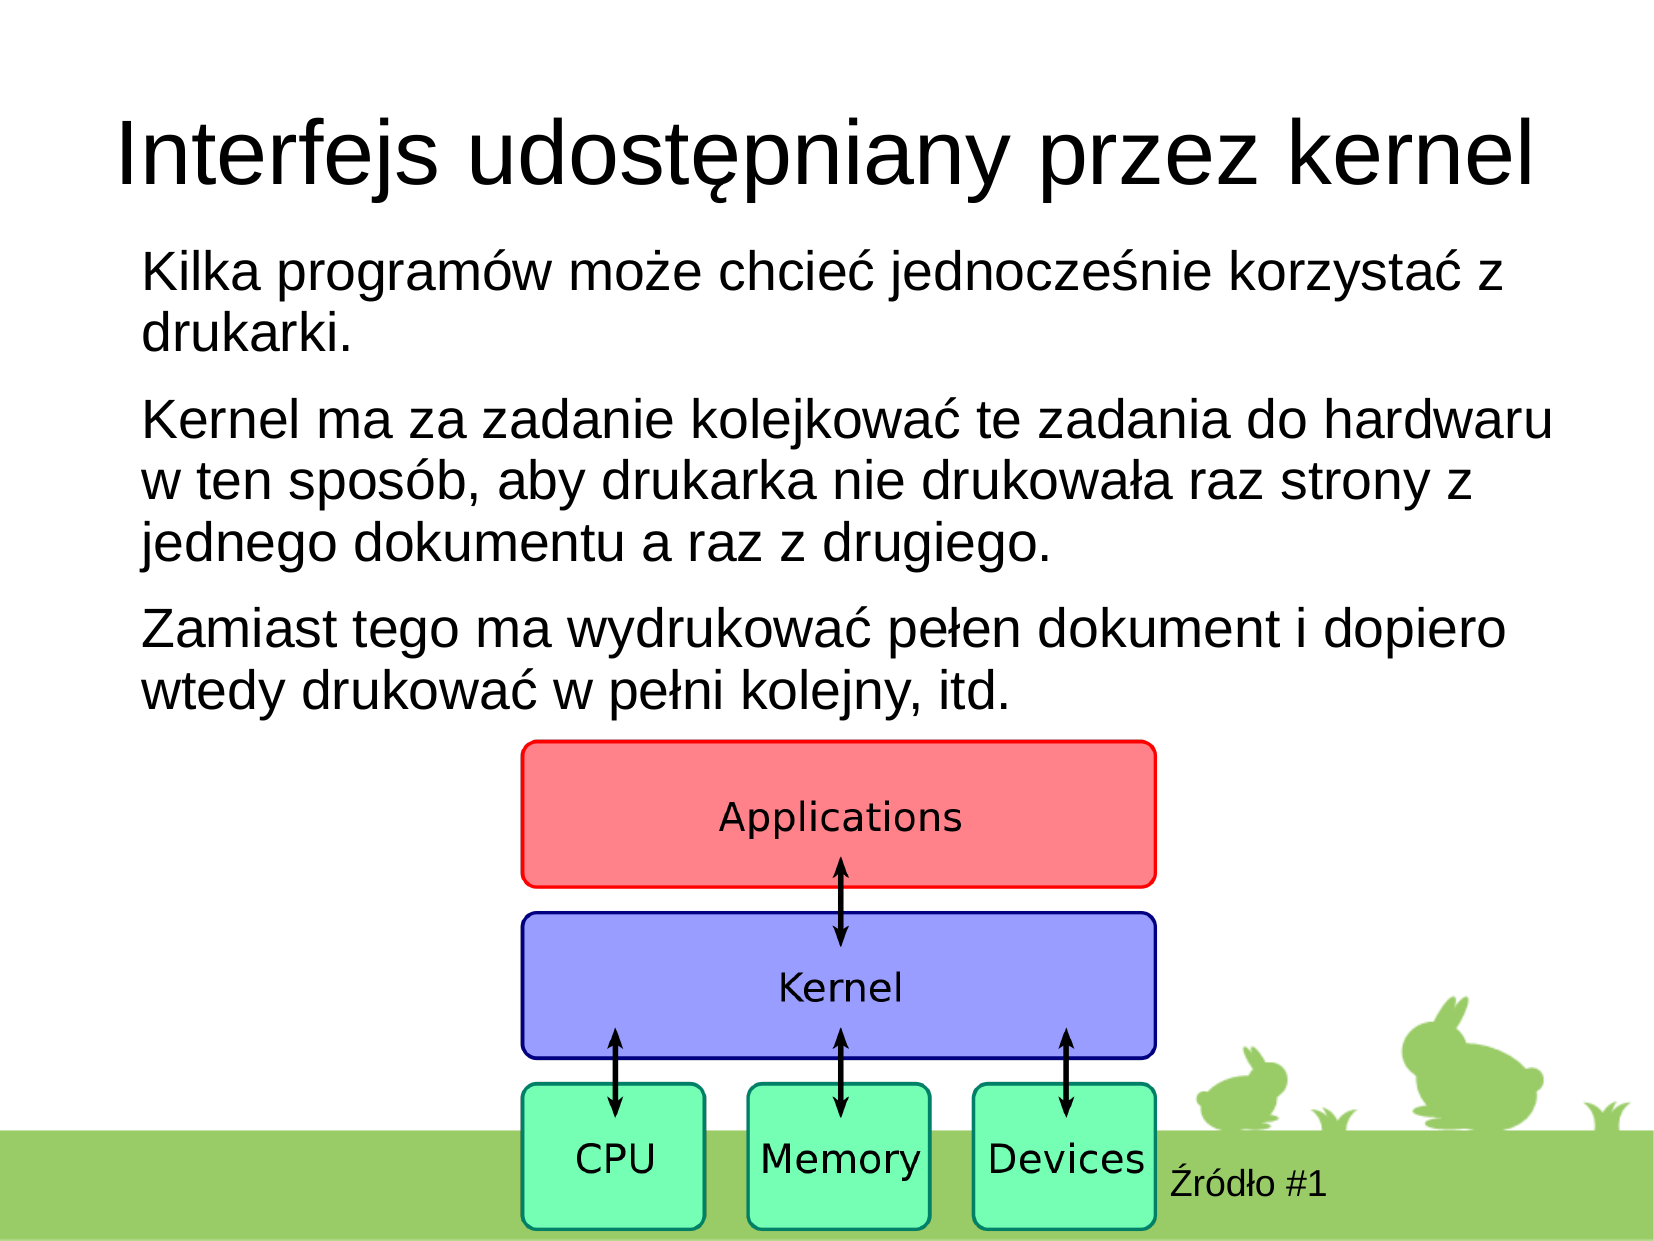

# Interfejs udostępniany przez kernel
Kilka programów może chcieć jednocześnie korzystać z drukarki.
Kernel ma za zadanie kolejkować te zadania do hardwaru w ten sposób, aby drukarka nie drukowała raz strony z jednego dokumentu a raz z drugiego.
Zamiast tego ma wydrukować pełen dokument i dopiero wtedy drukować w pełni kolejny, itd.
Źródło #1